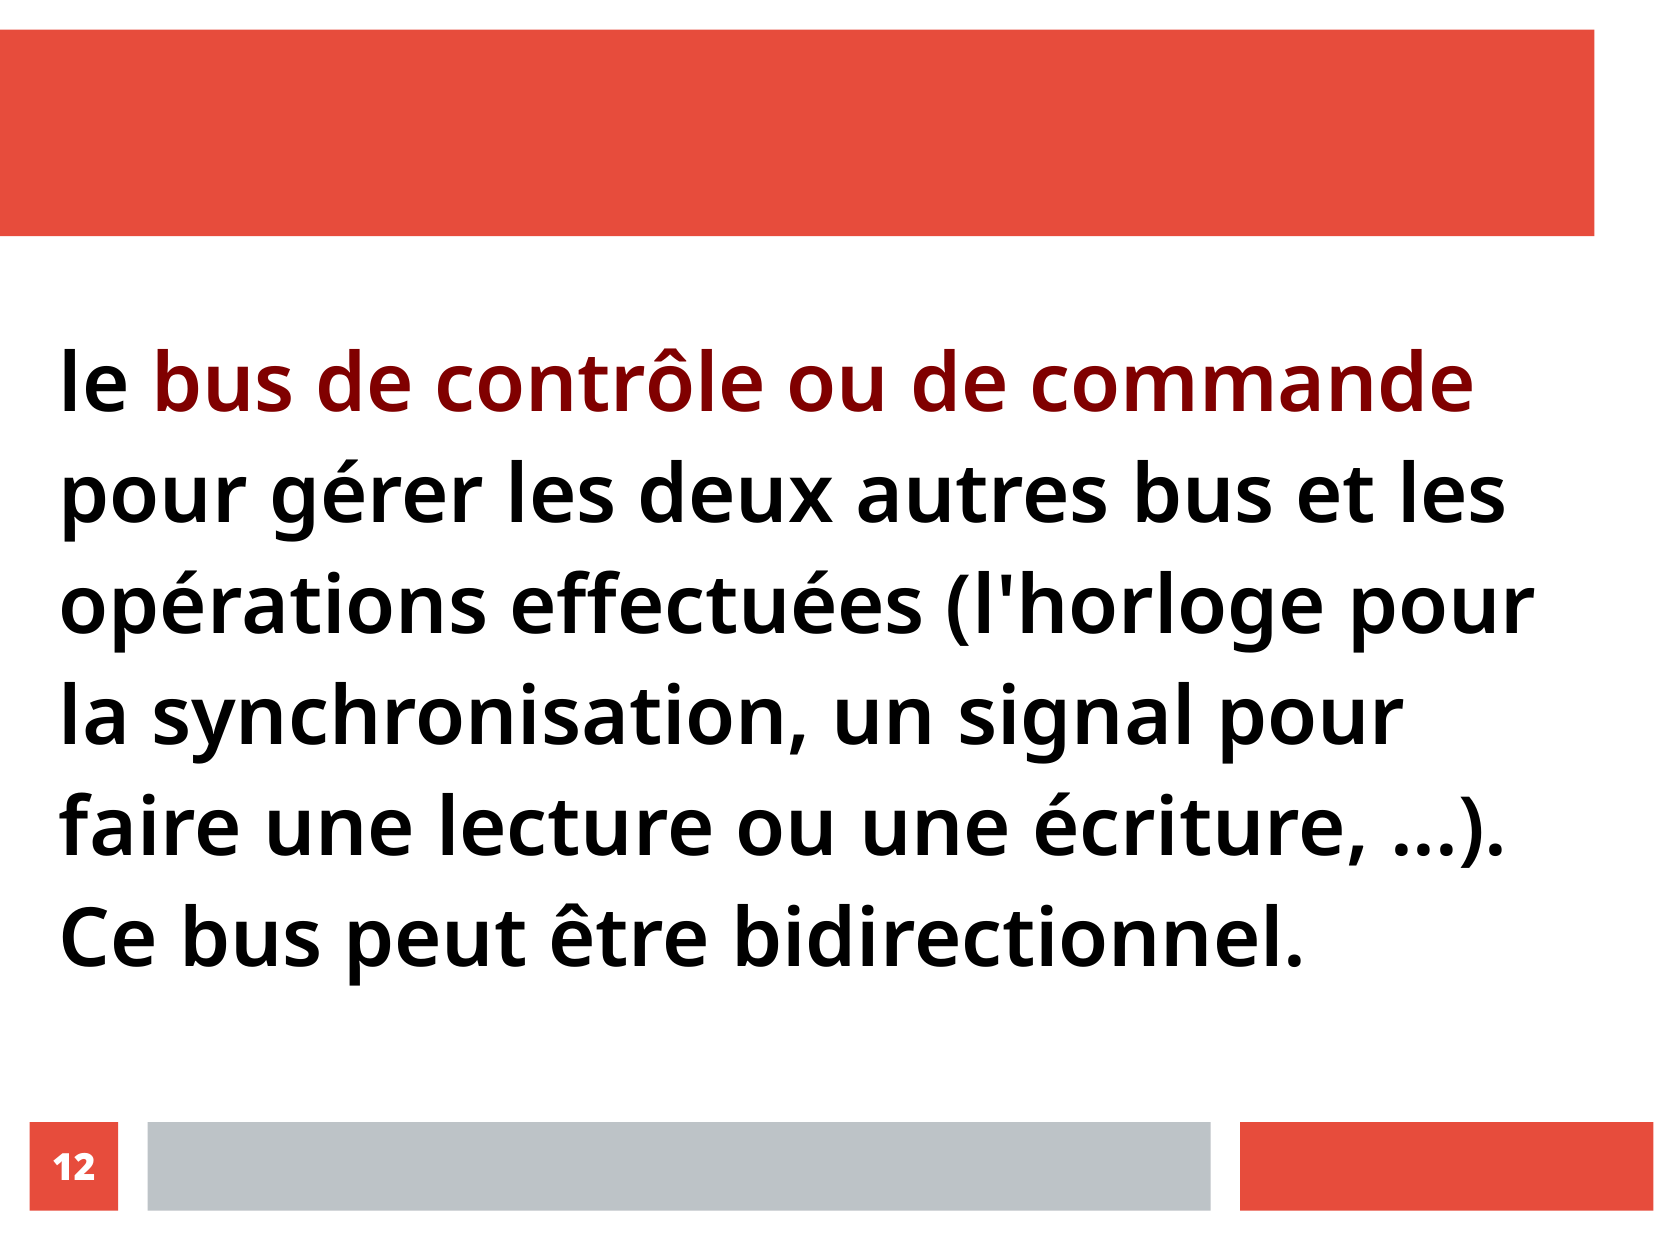

#
le bus de contrôle ou de commande pour gérer les deux autres bus et les opérations effectuées (l'horloge pour la synchronisation, un signal pour faire une lecture ou une écriture, ...). Ce bus peut être bidirectionnel.
12